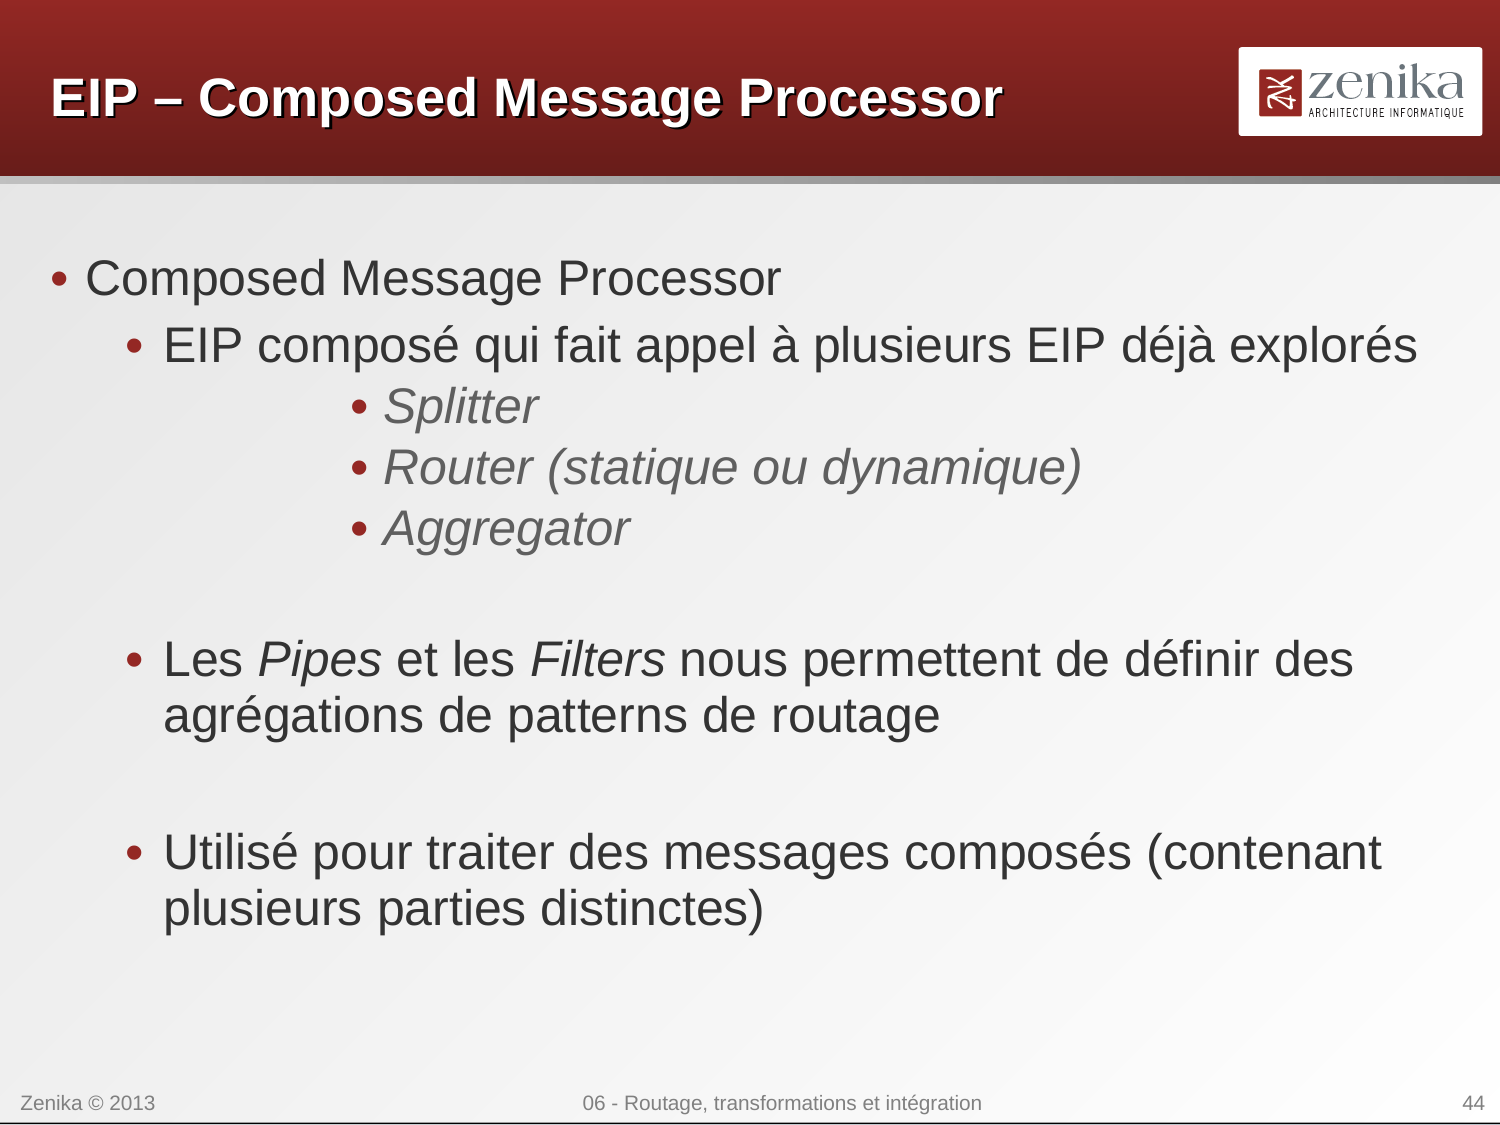

# EIP – Composed Message Processor
Composed Message Processor
EIP composé qui fait appel à plusieurs EIP déjà explorés
 Splitter
 Router (statique ou dynamique)
 Aggregator
Les Pipes et les Filters nous permettent de définir des agrégations de patterns de routage
Utilisé pour traiter des messages composés (contenant plusieurs parties distinctes)